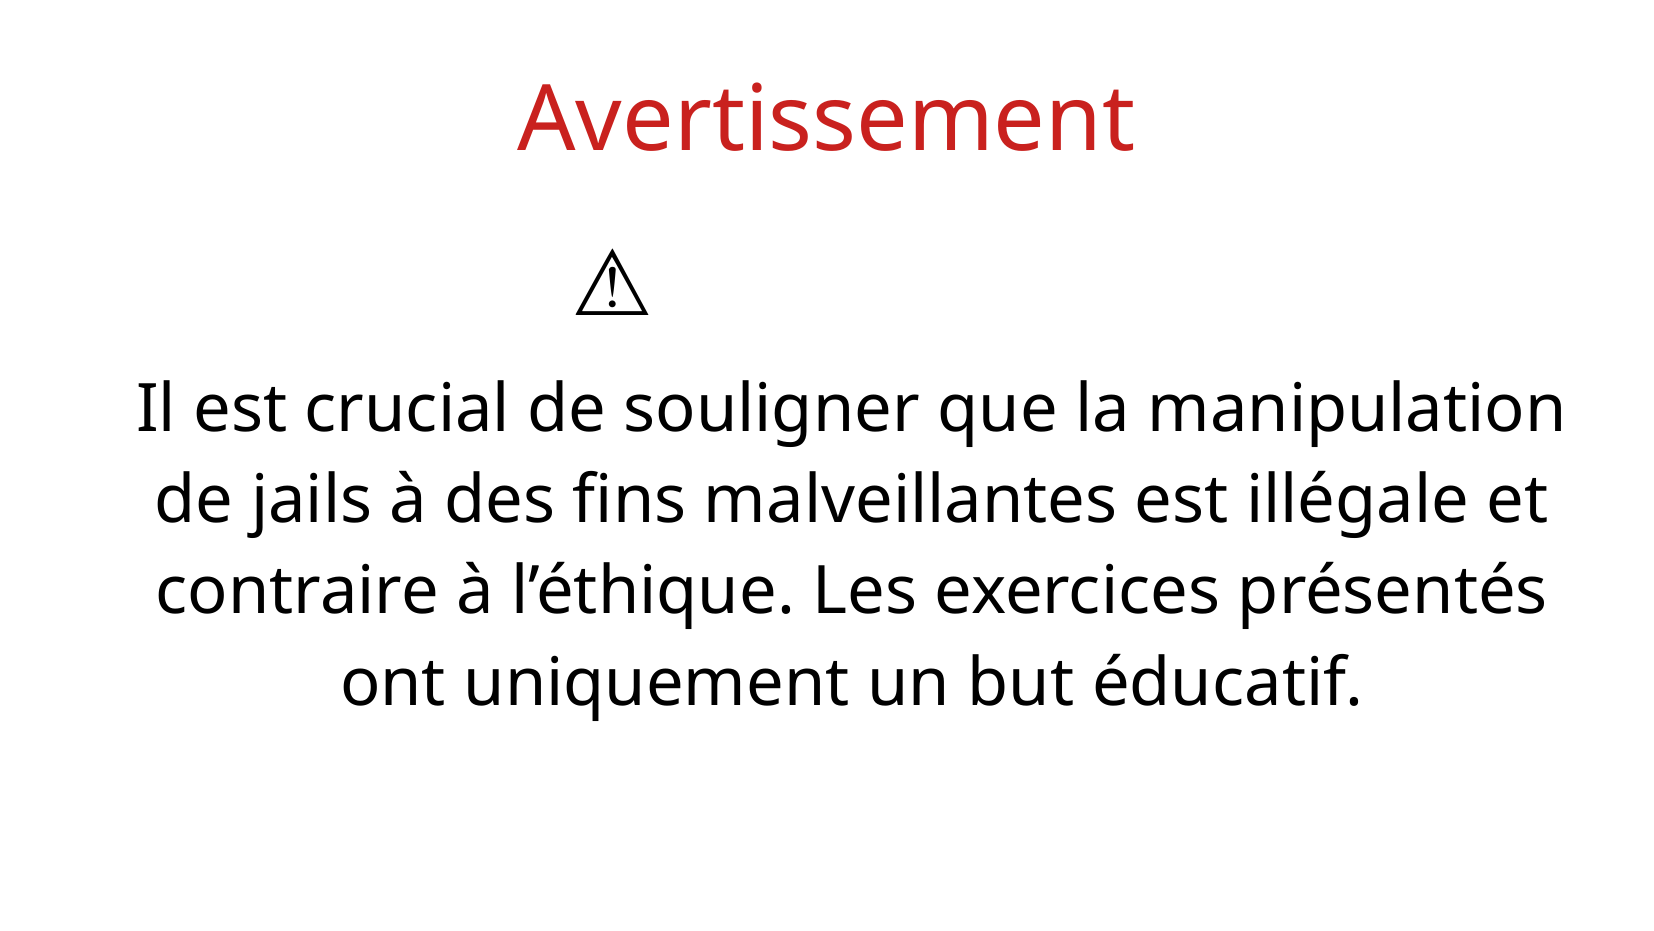

# Avertissement
 ⚠️
Il est crucial de souligner que la manipulation de jails à des fins malveillantes est illégale et contraire à l’éthique. Les exercices présentés ont uniquement un but éducatif.